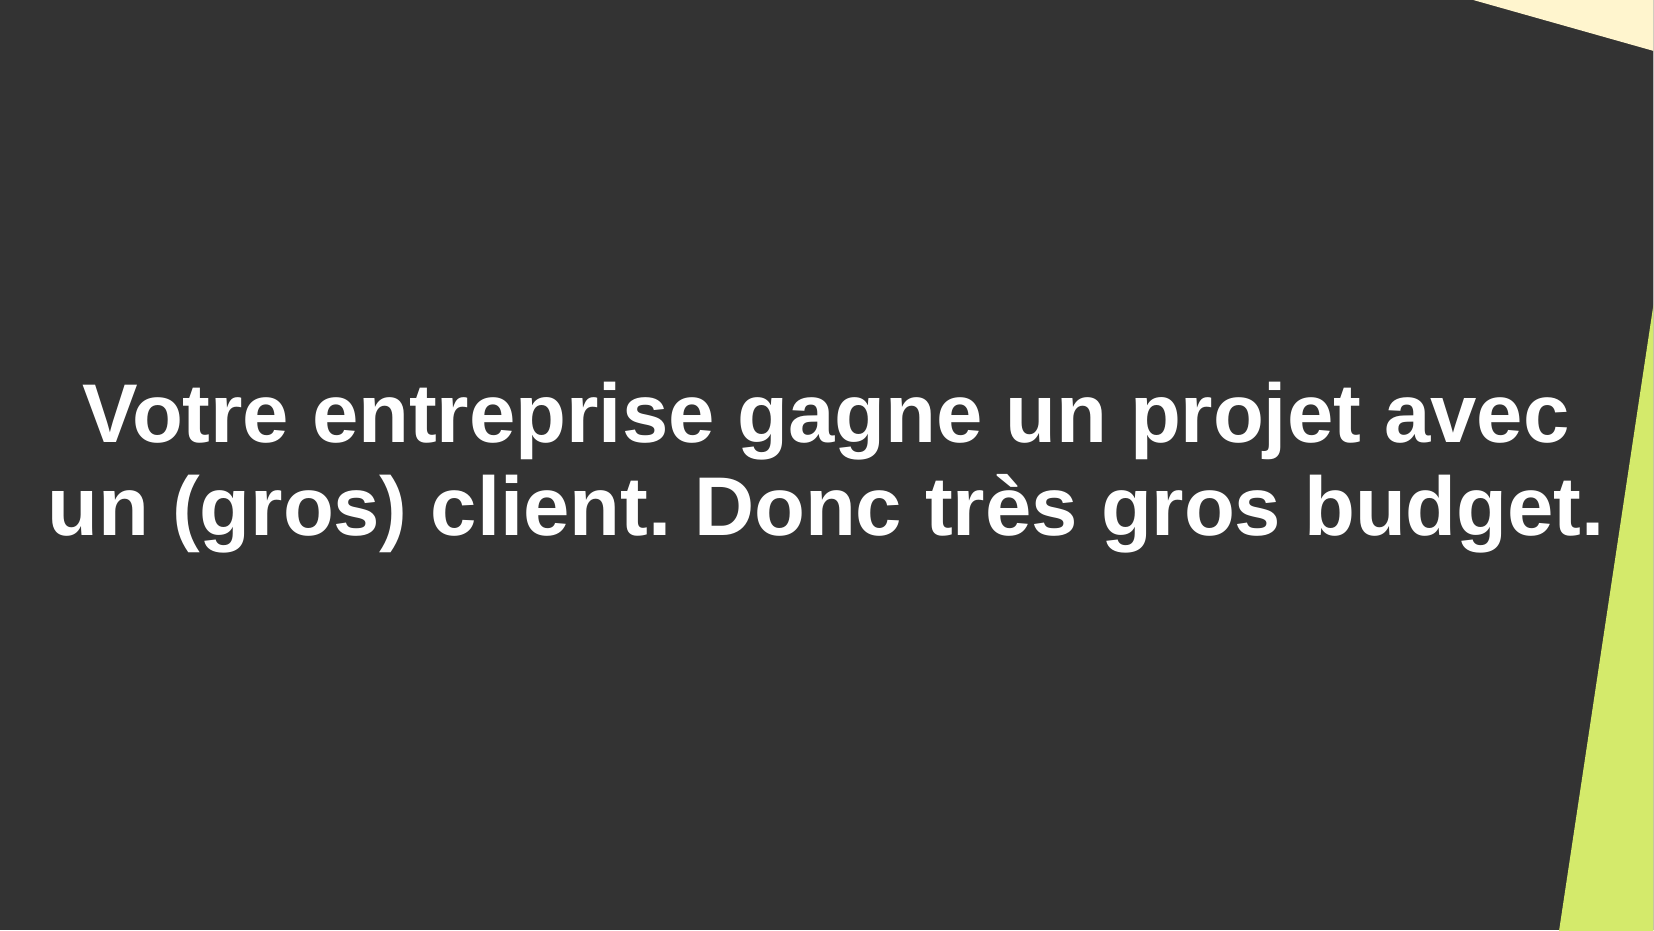

# Votre entreprise gagne un projet avec un (gros) client. Donc très gros budget.